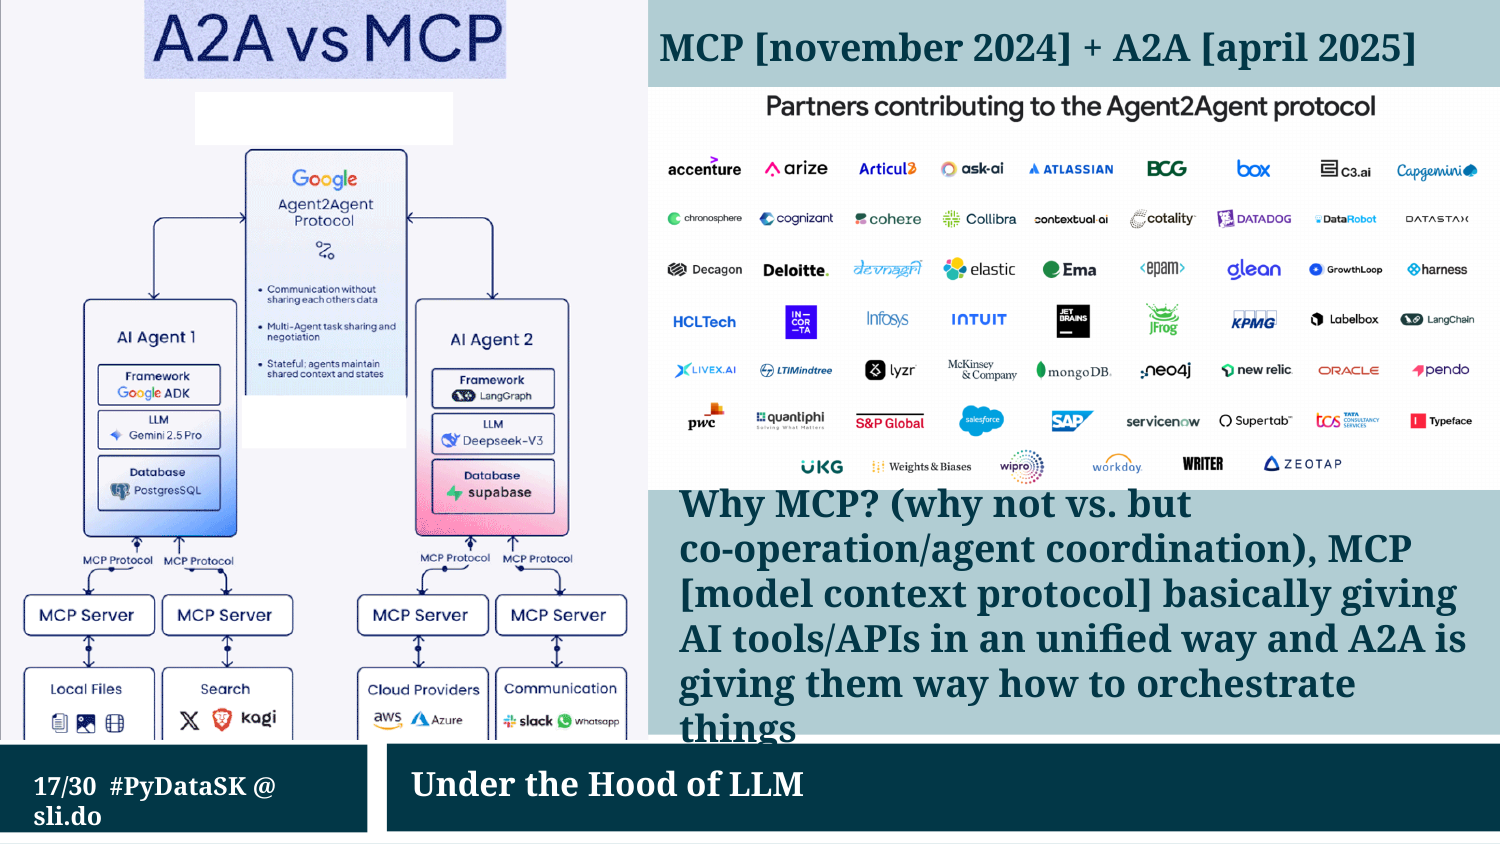

MCP [november 2024] + A2A [april 2025]
Why MCP? (why not vs. but co-operation/agent coordination), MCP [model context protocol] basically giving AI tools/APIs in an unified way and A2A is giving them way how to orchestrate things
Under the Hood of LLM
17/30 #PyDataSK @ sli.do